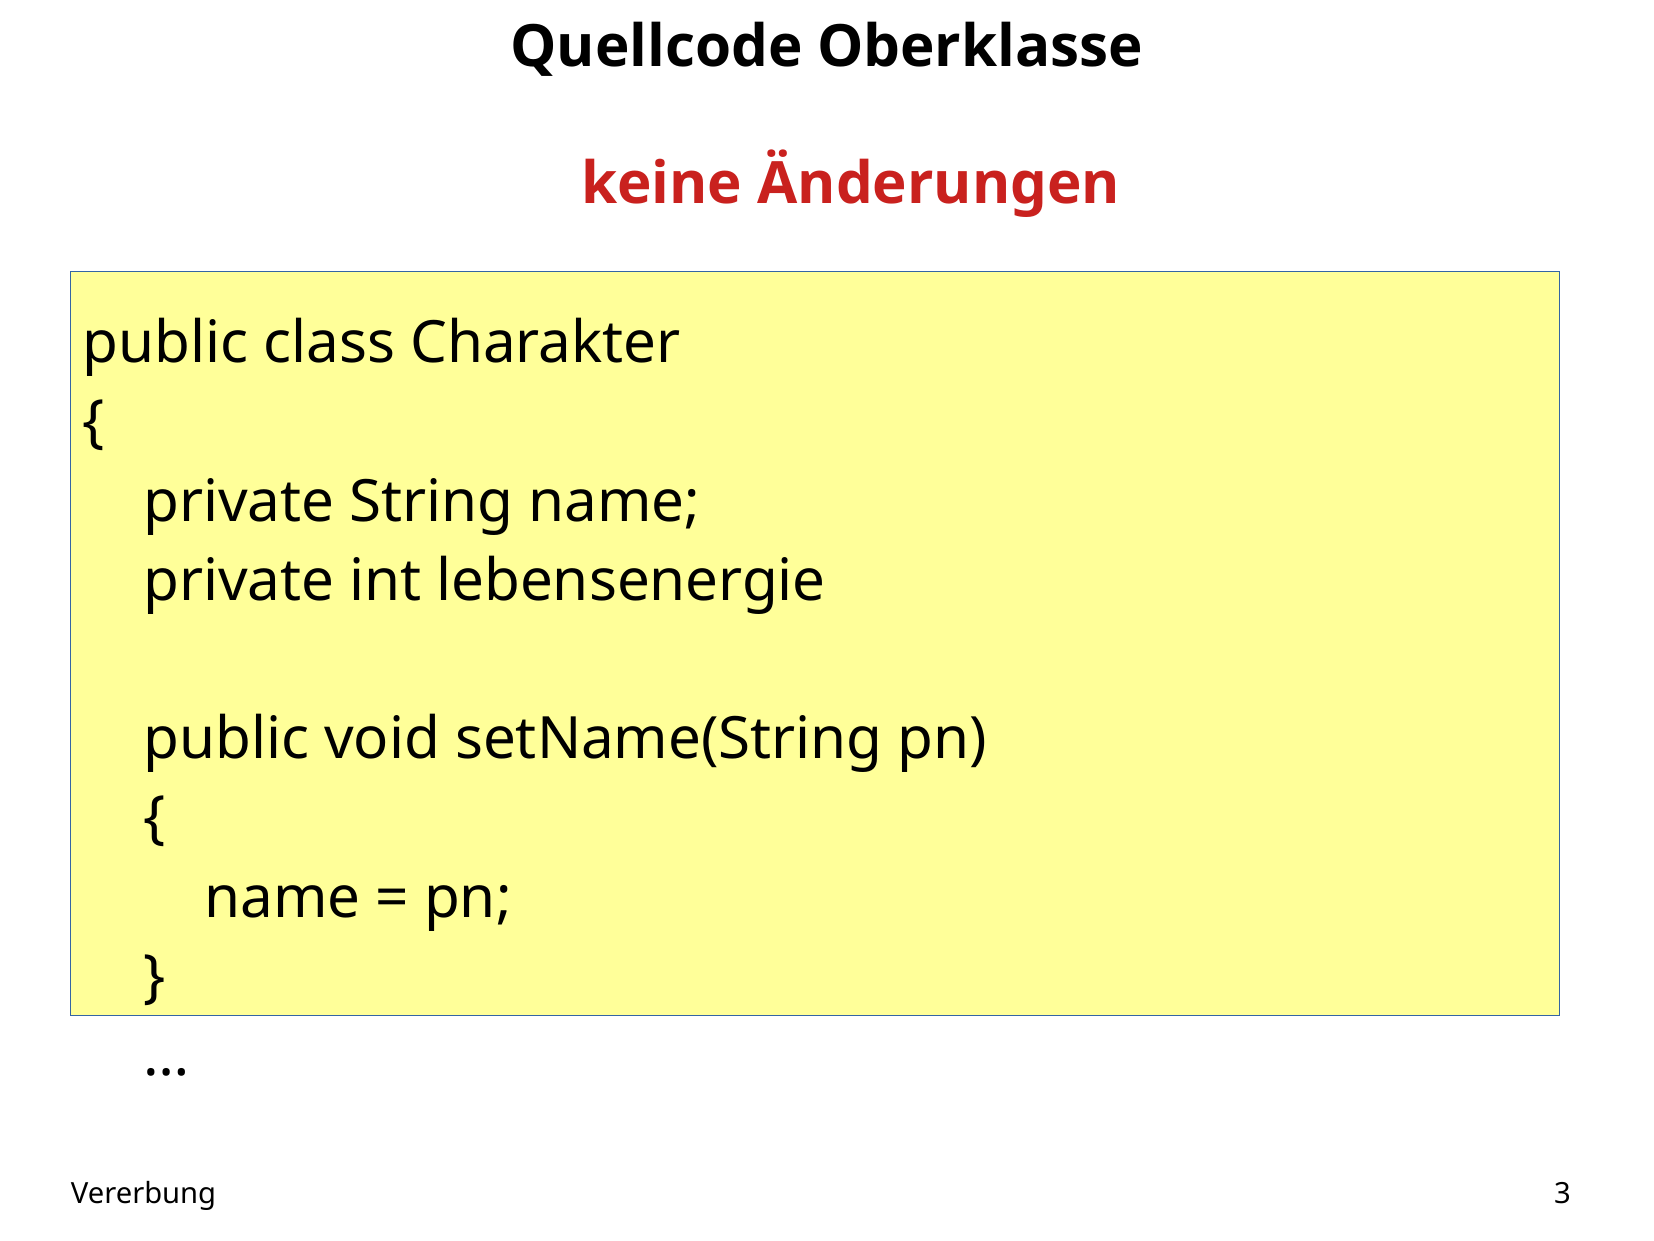

# Quellcode Oberklasse
keine Änderungen
public class Charakter
{
 private String name;
 private int lebensenergie
 public void setName(String pn)
 {
 name = pn;
 }
 …
Vererbung
3